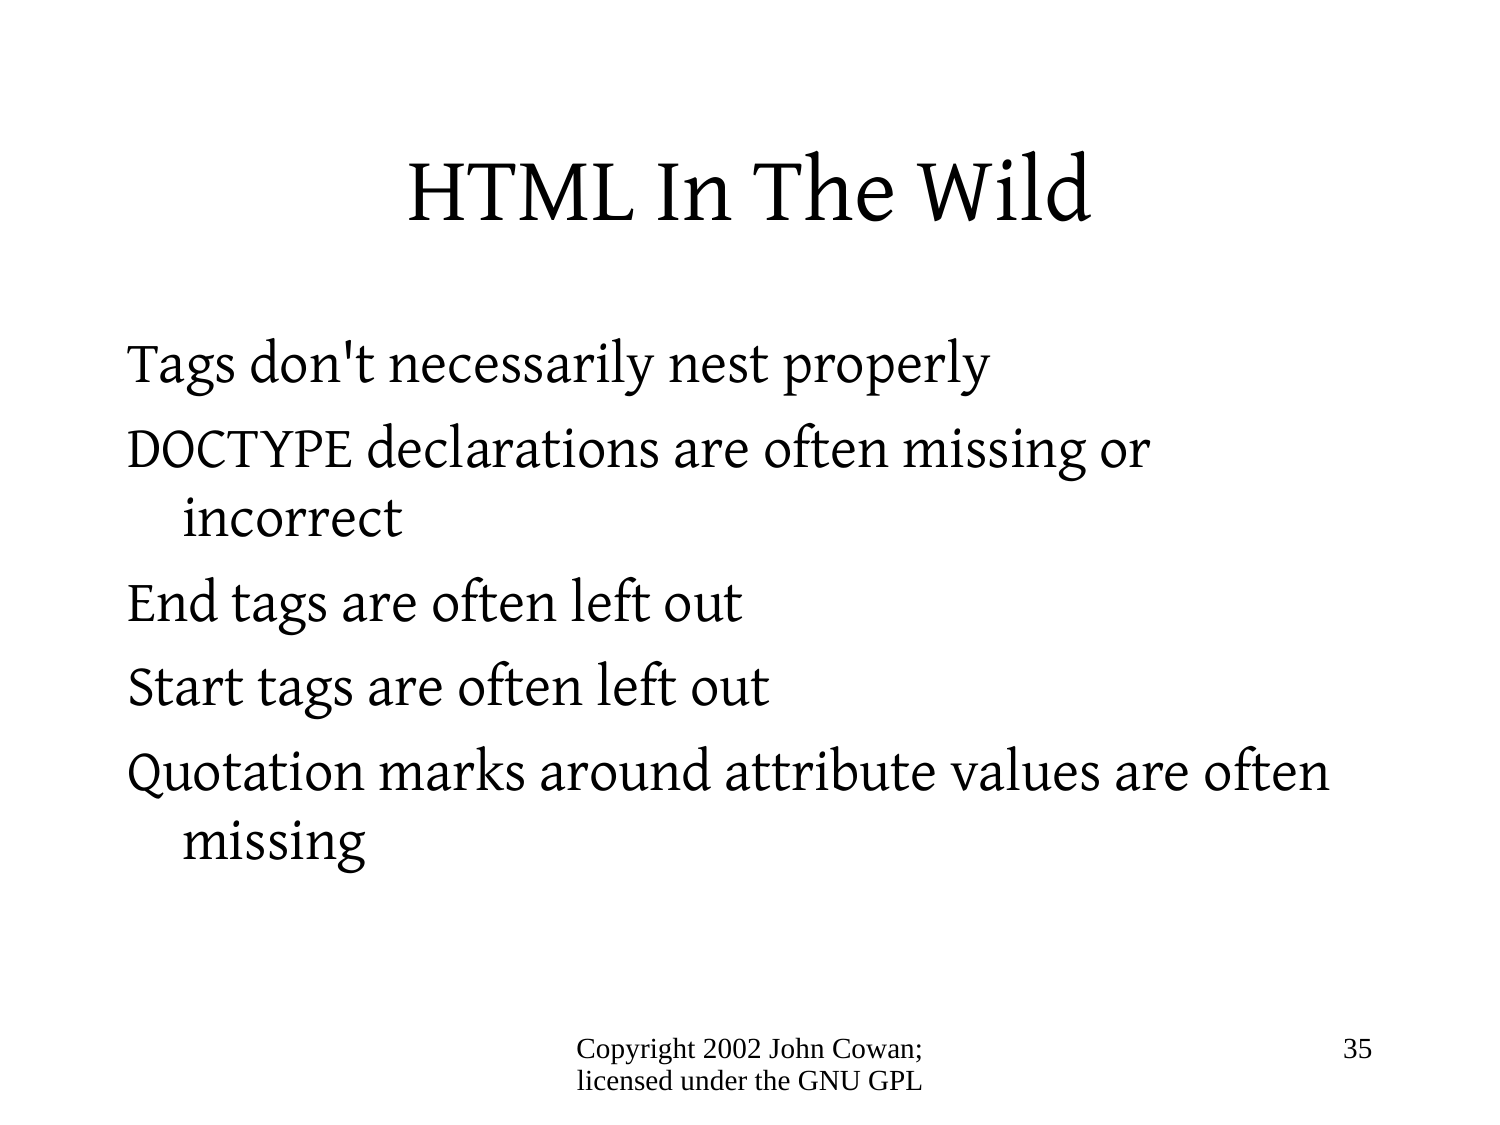

# HTML In The Wild
Tags don't necessarily nest properly
DOCTYPE declarations are often missing or incorrect
End tags are often left out
Start tags are often left out
Quotation marks around attribute values are often missing
Copyright 2002 John Cowan; licensed under the GNU GPL
35